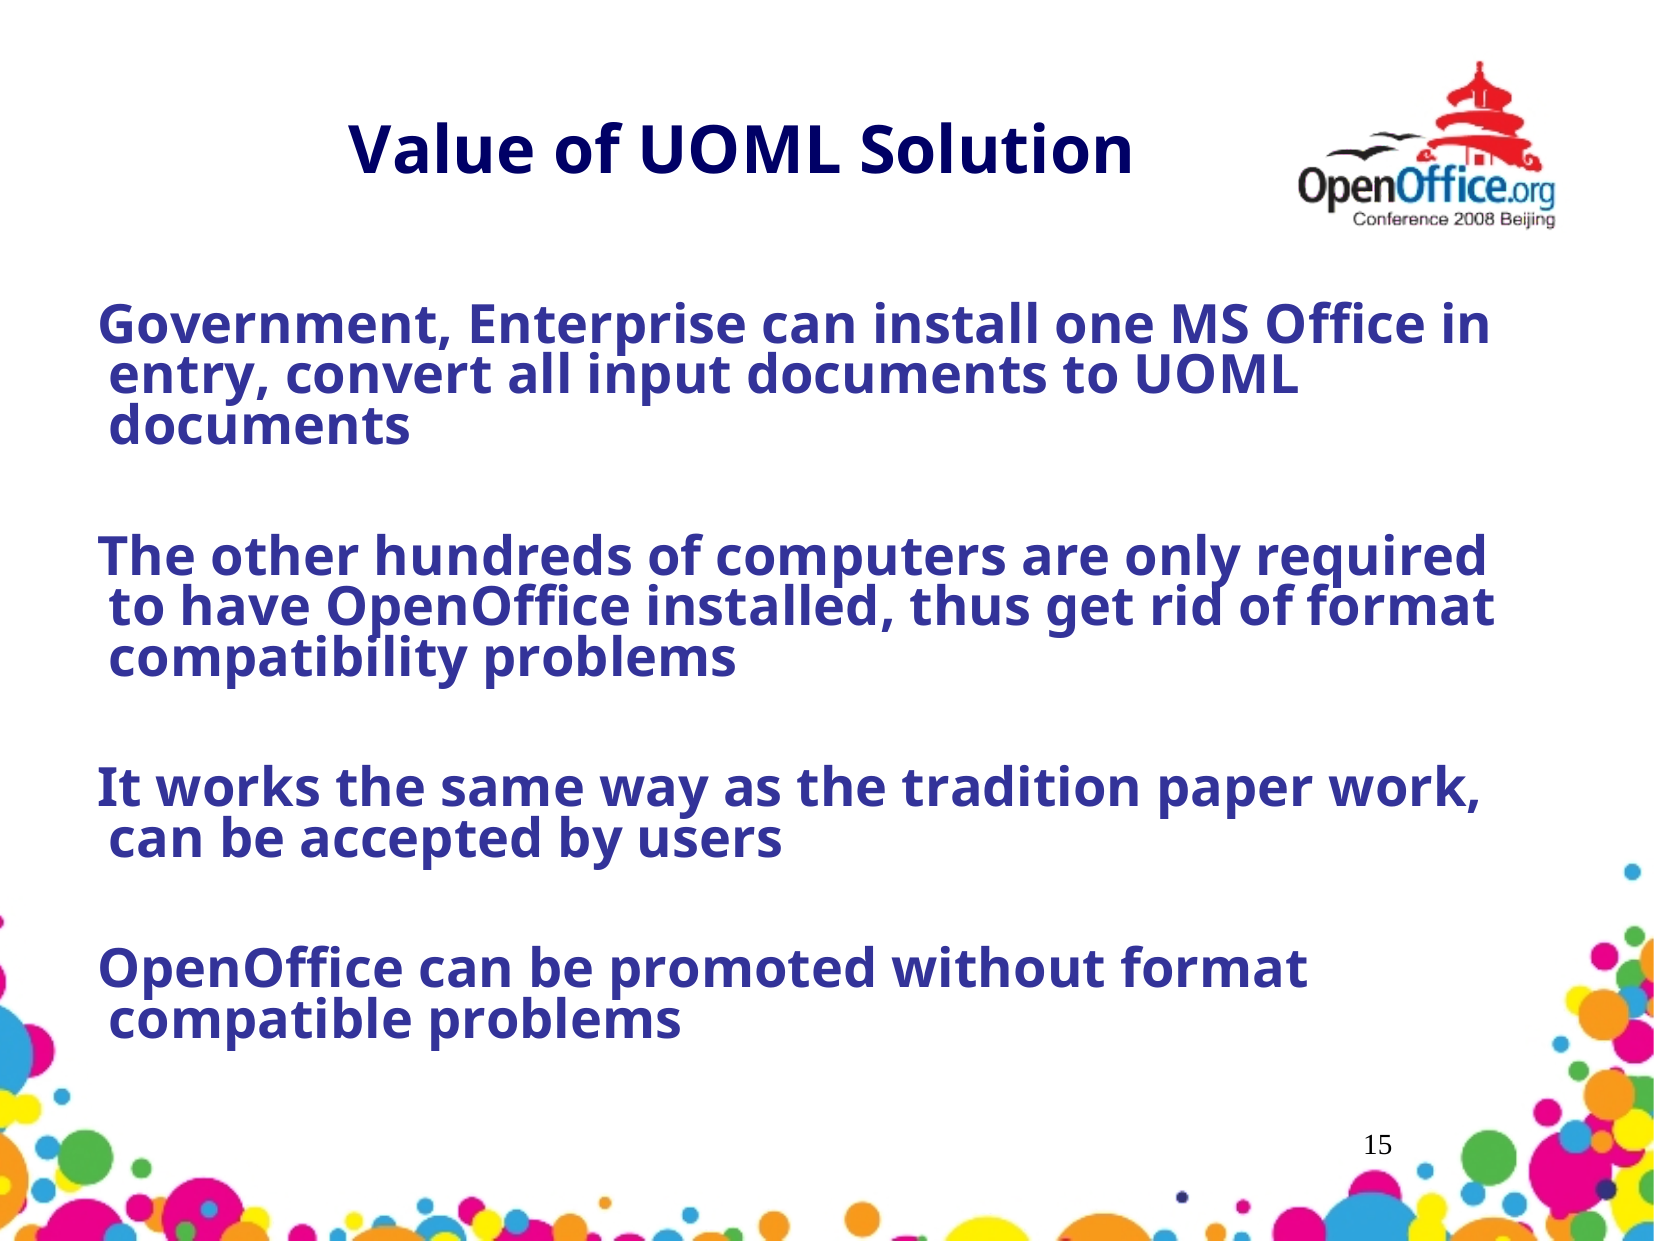

Value of UOML Solution
Government, Enterprise can install one MS Office in entry, convert all input documents to UOML documents
The other hundreds of computers are only required to have OpenOffice installed, thus get rid of format compatibility problems
It works the same way as the tradition paper work, can be accepted by users
OpenOffice can be promoted without format compatible problems
15